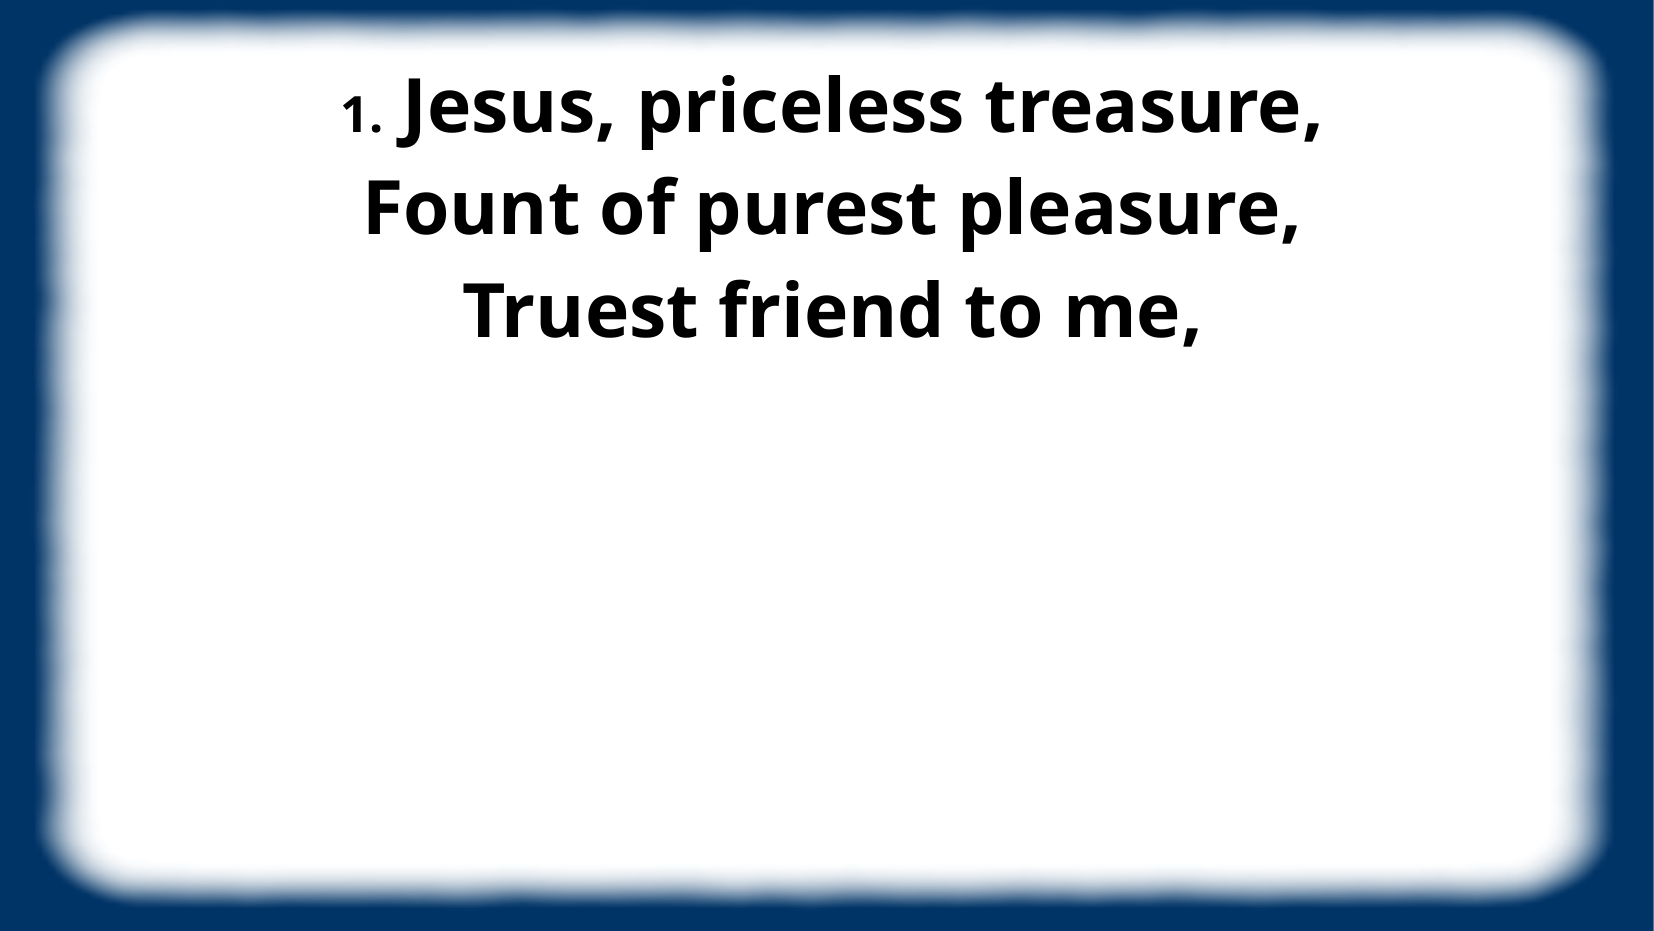

1. Jesus, priceless treasure,
Fount of purest pleasure,
Truest friend to me,